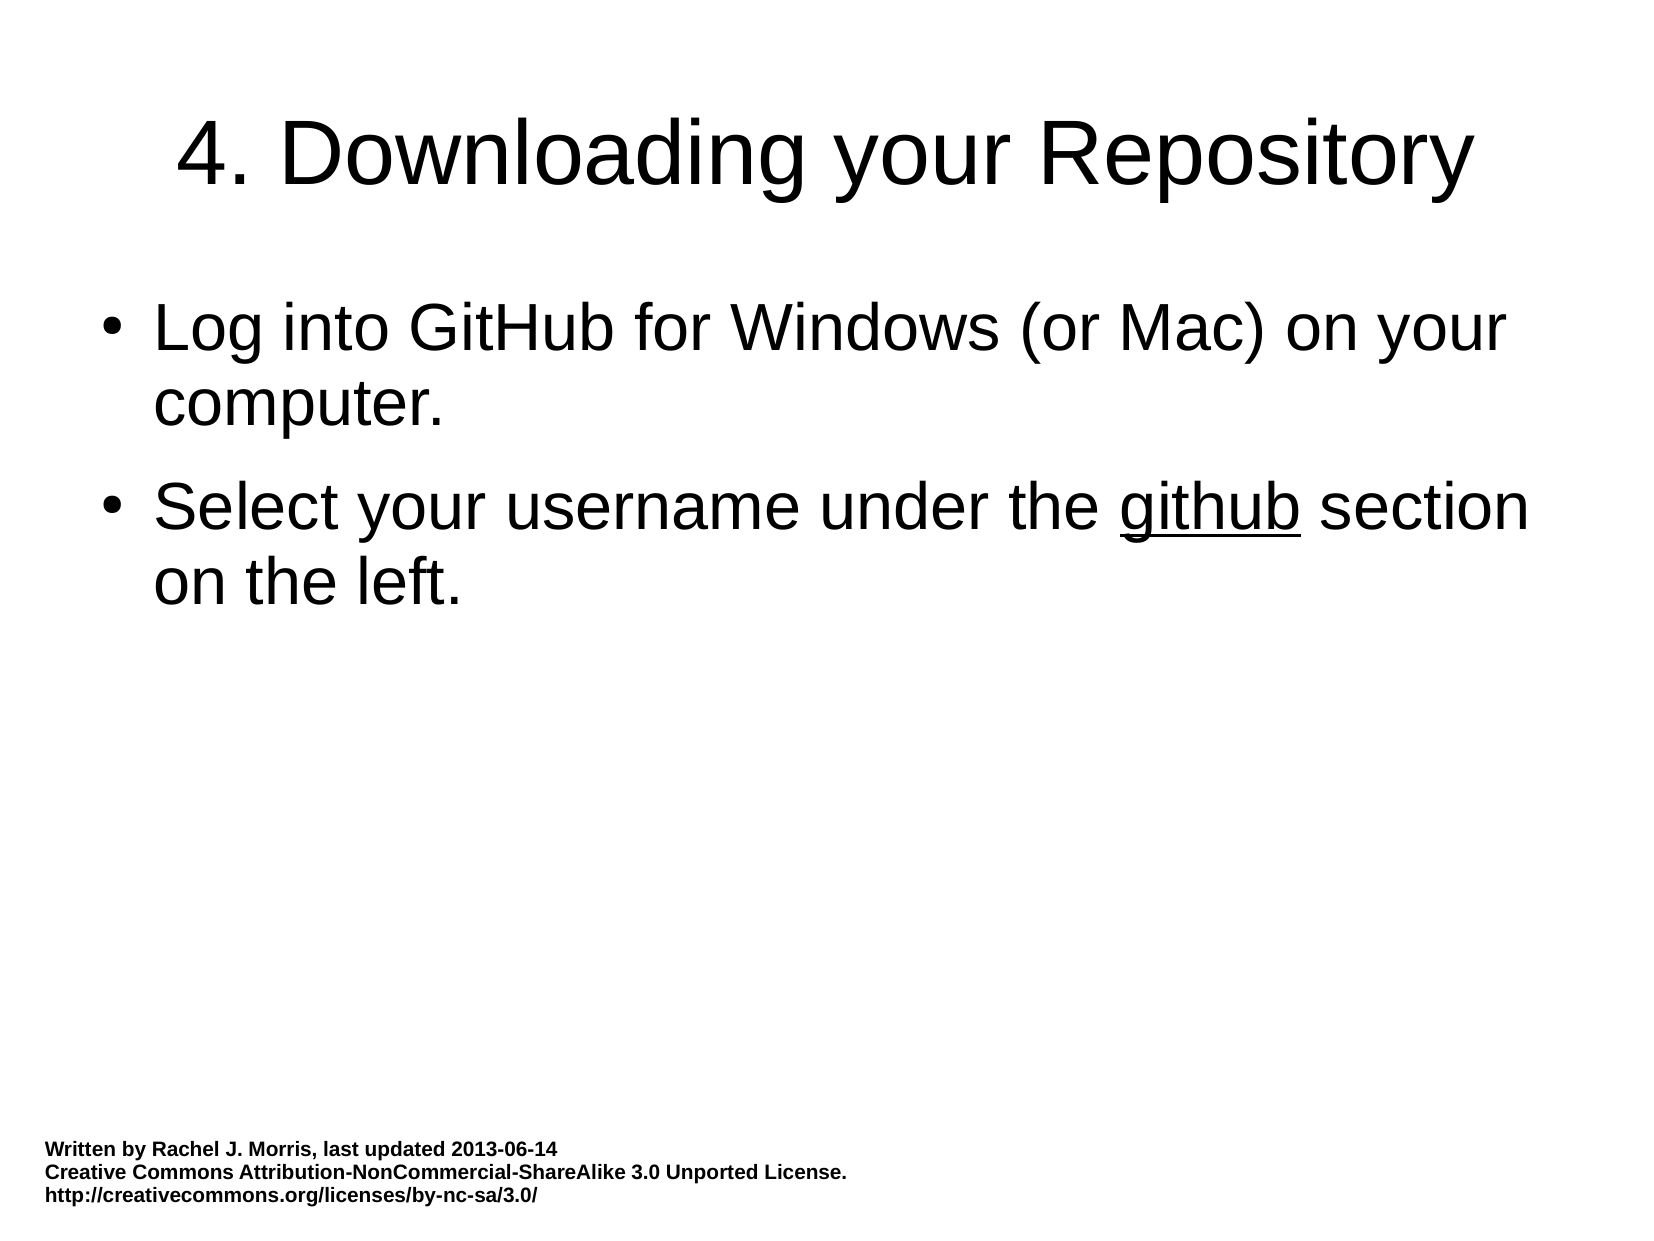

# 4. Downloading your Repository
Log into GitHub for Windows (or Mac) on your computer.
Select your username under the github section on the left.